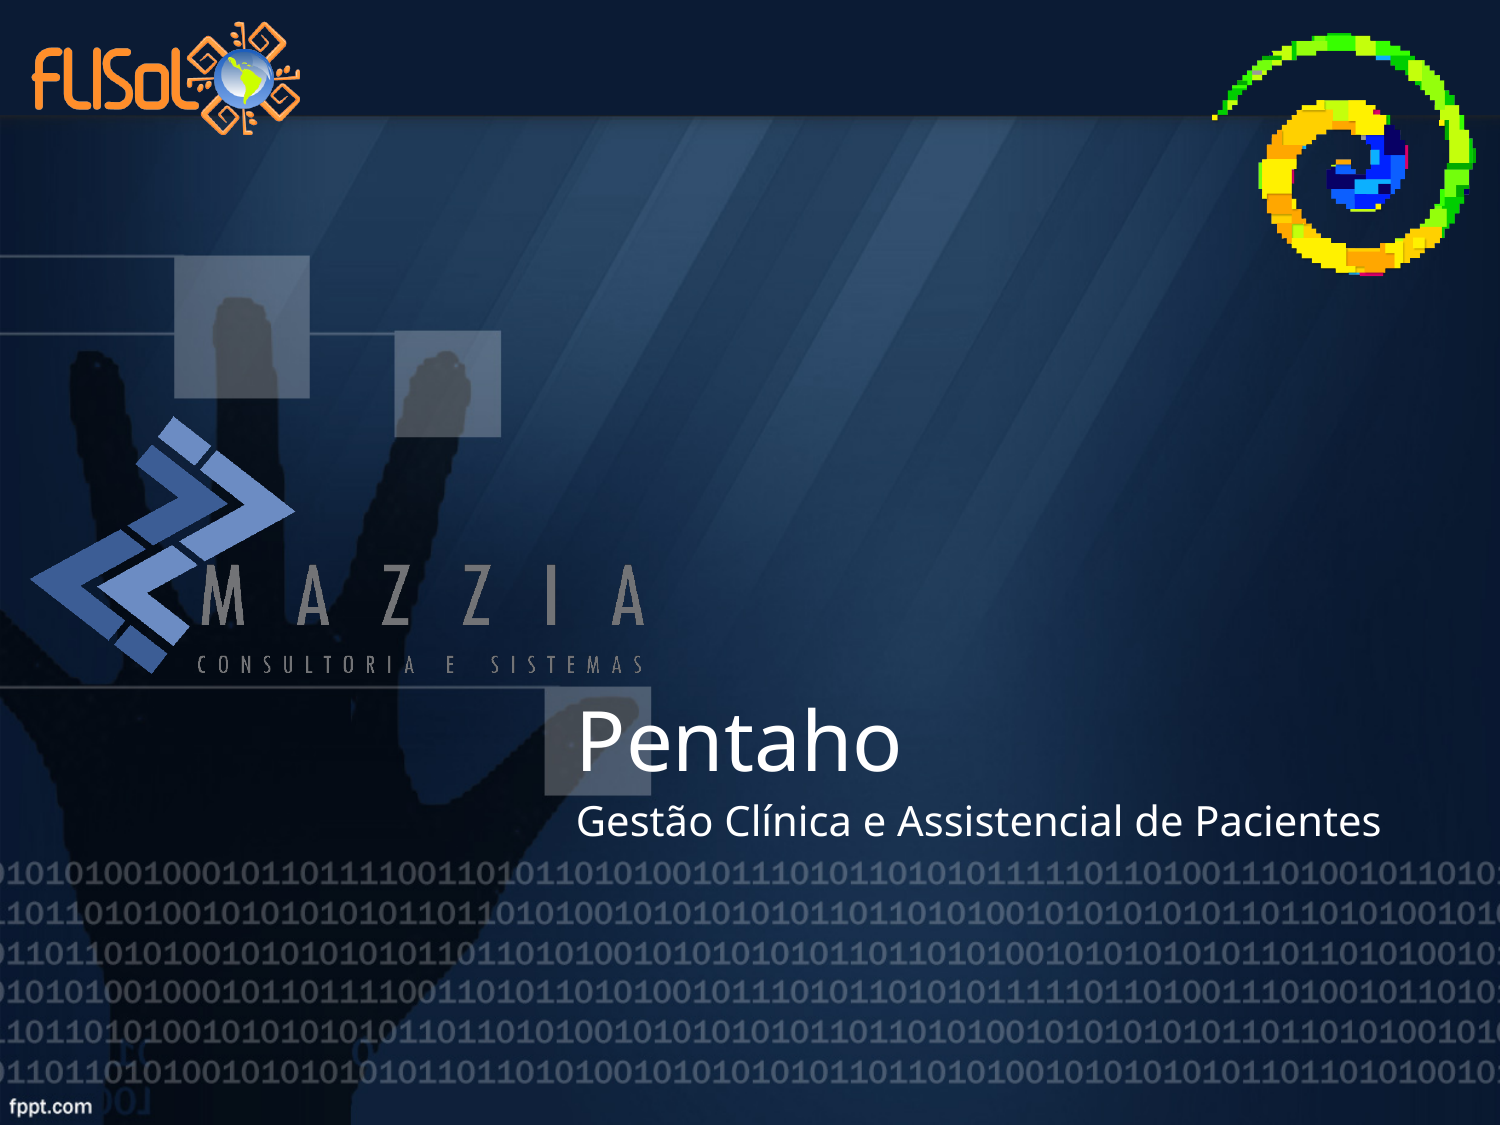

# Pentaho
Gestão Clínica e Assistencial de Pacientes